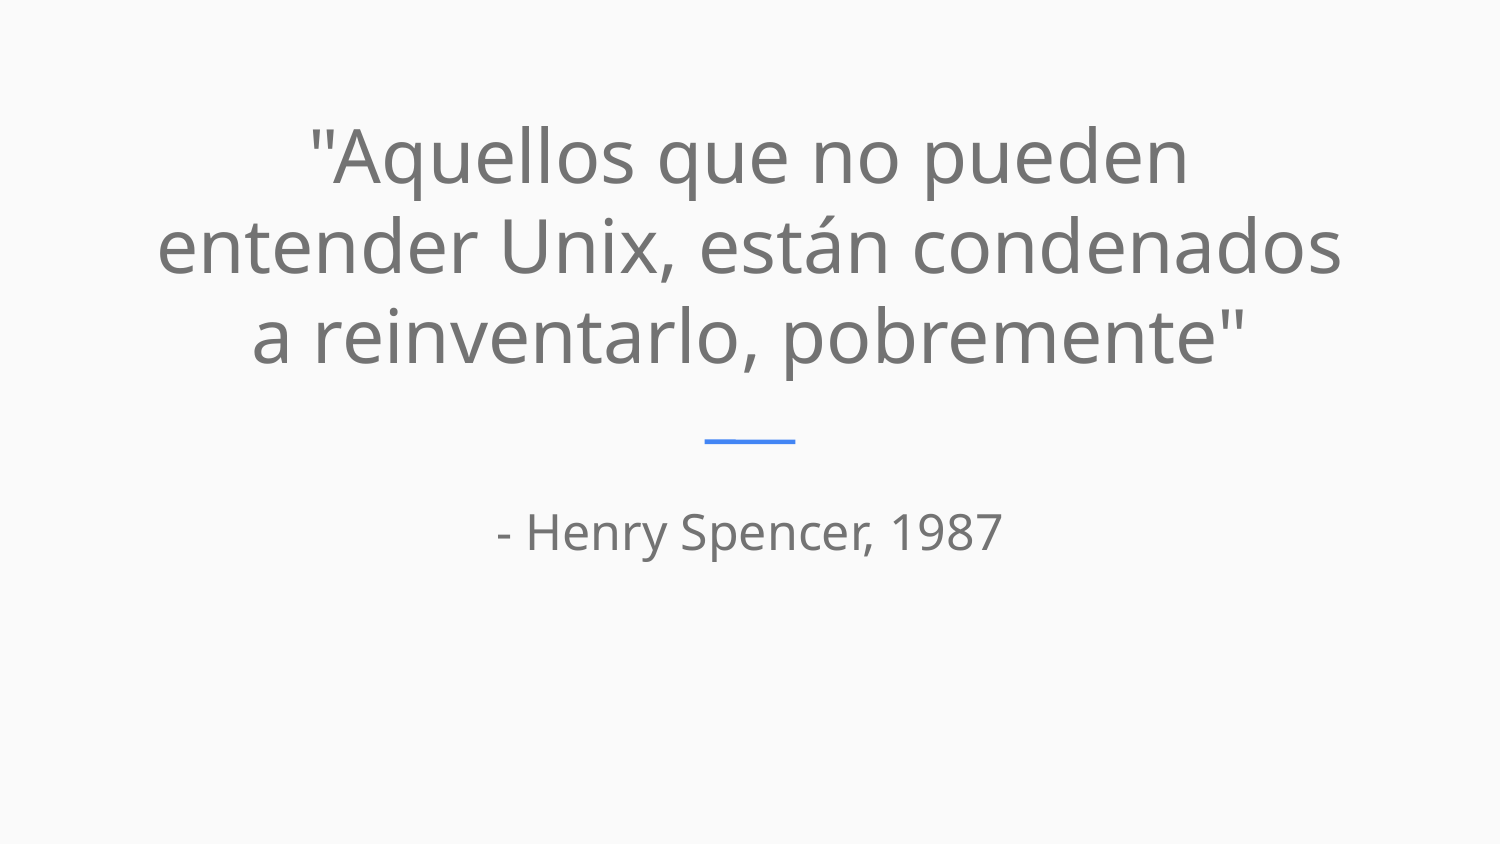

# "Aquellos que no pueden entender Unix, están condenados a reinventarlo, pobremente"
- Henry Spencer, 1987